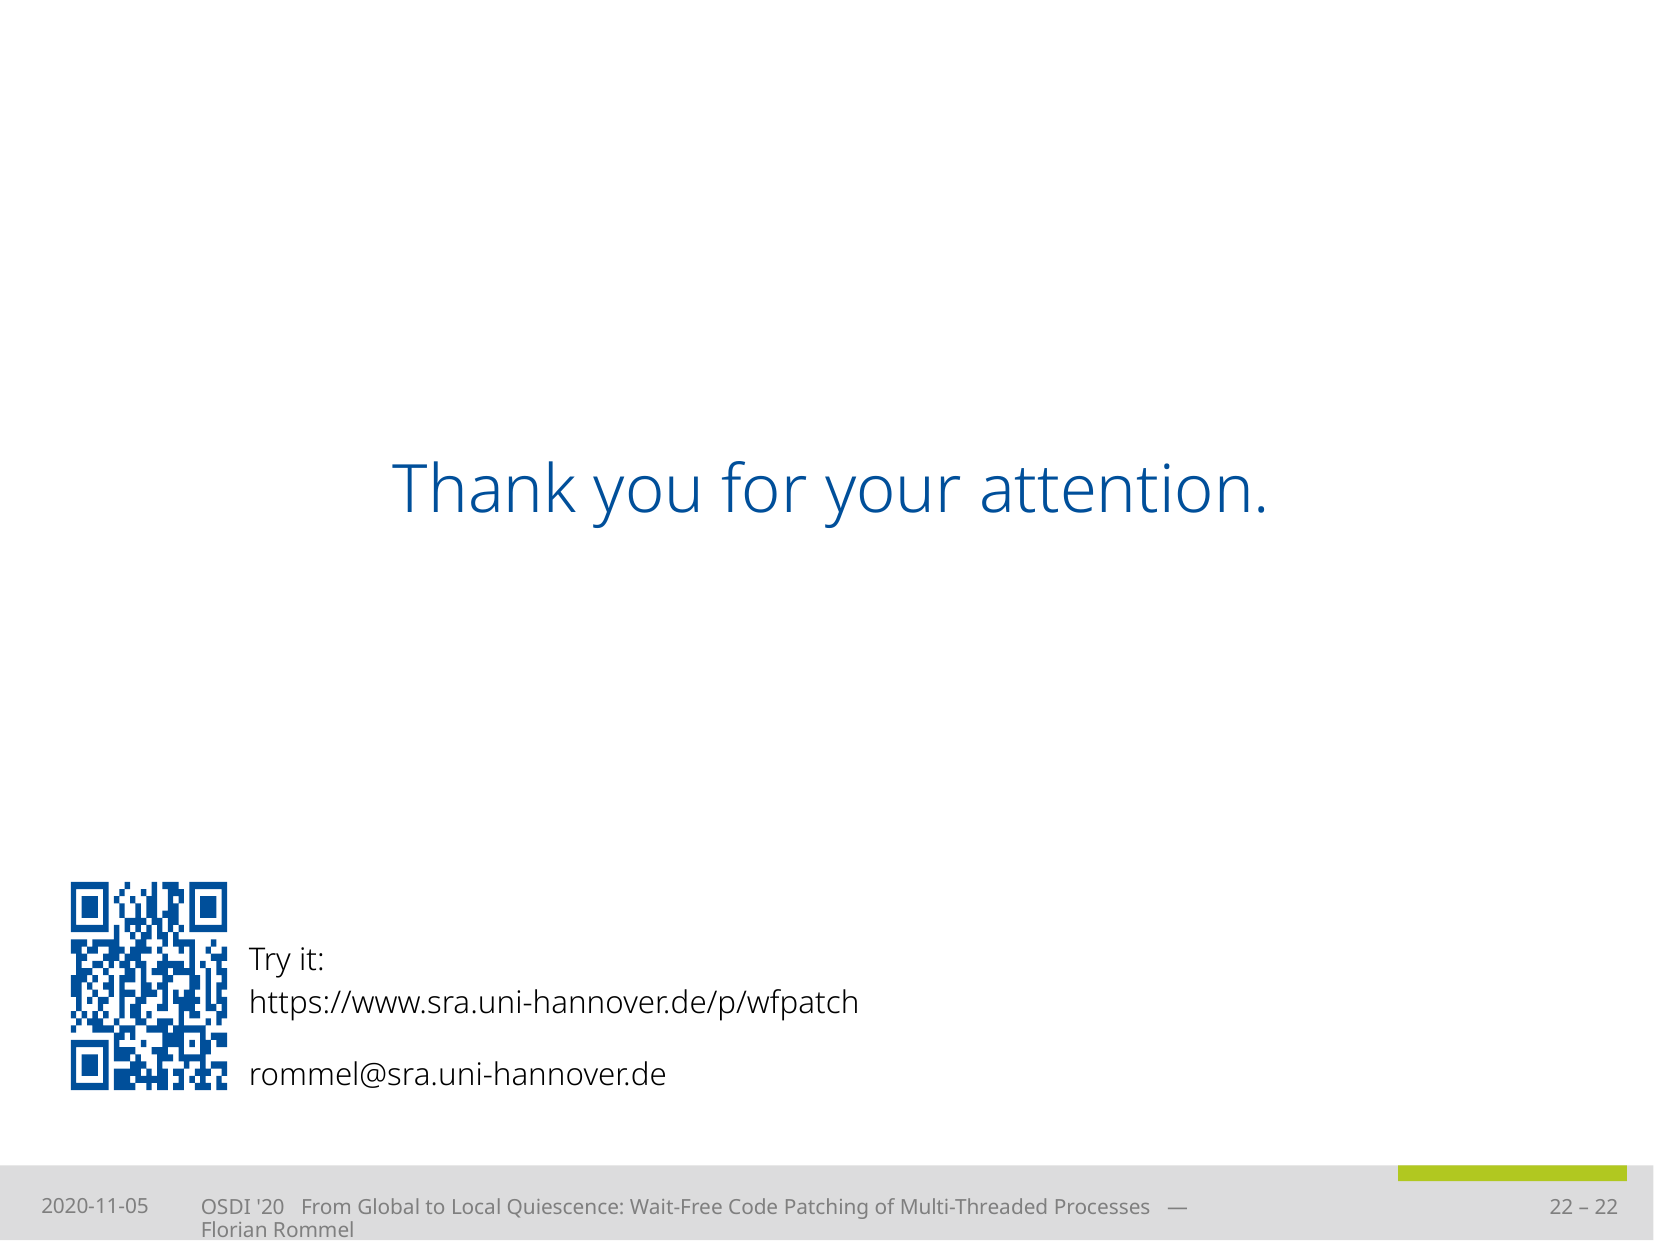

# Thank you for your attention.
Try it:
https://www.sra.uni-hannover.de/p/wfpatch
rommel@sra.uni-hannover.de
22